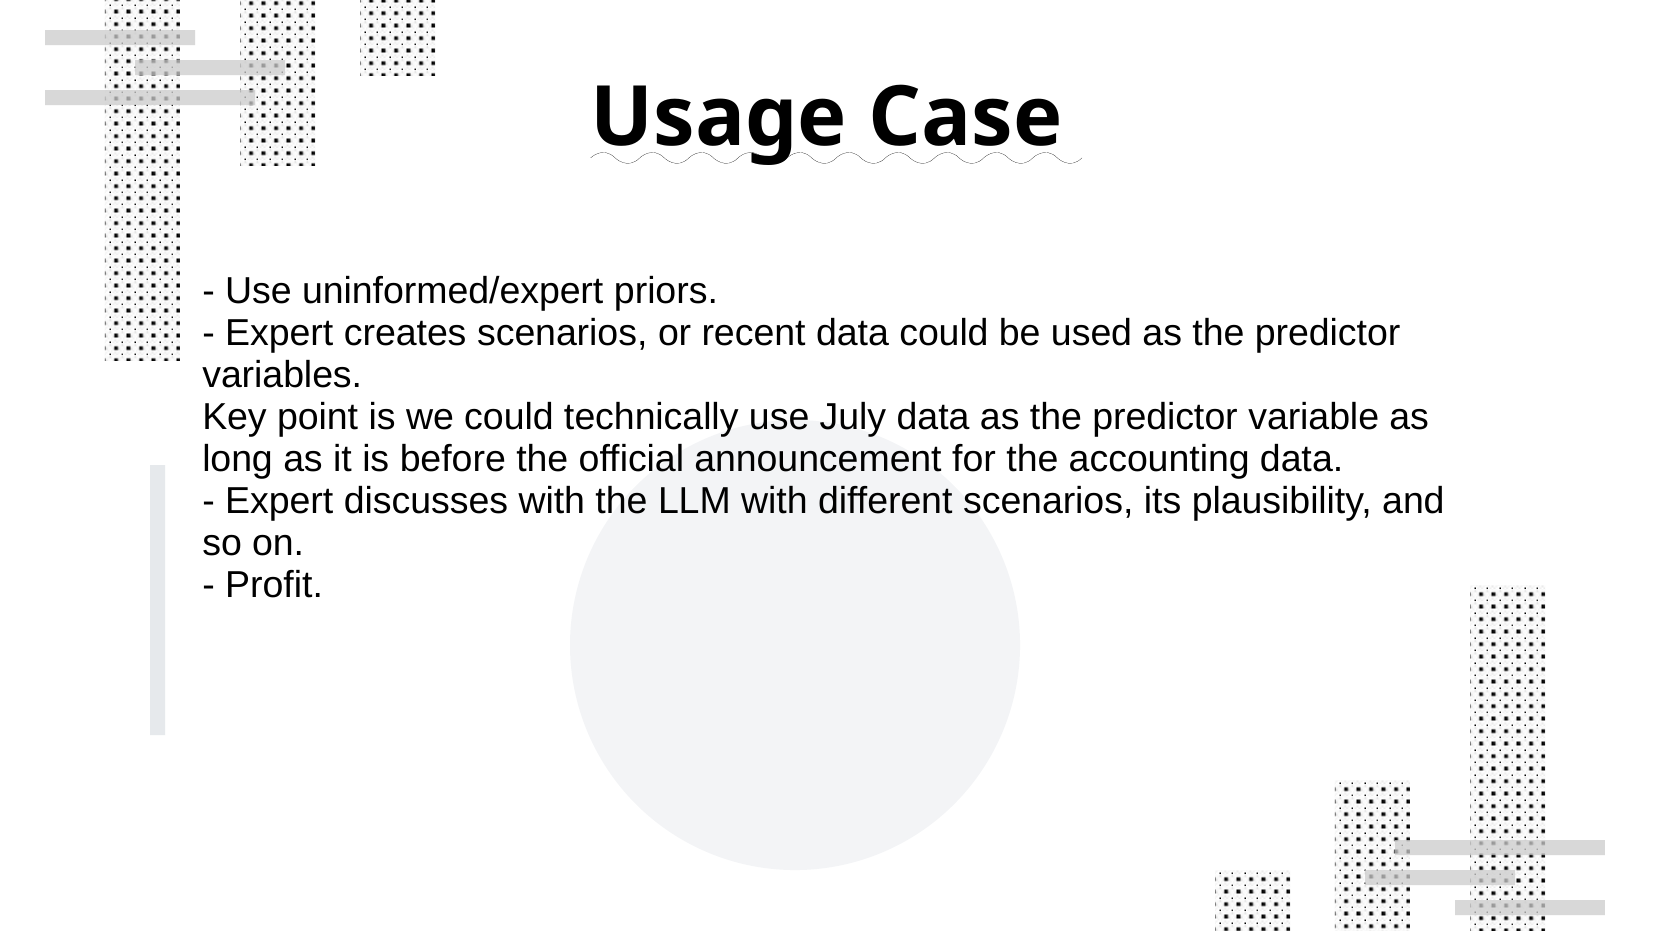

Usage Case
- Use uninformed/expert priors.
- Expert creates scenarios, or recent data could be used as the predictor variables.
Key point is we could technically use July data as the predictor variable as long as it is before the official announcement for the accounting data.
- Expert discusses with the LLM with different scenarios, its plausibility, and so on.
- Profit.